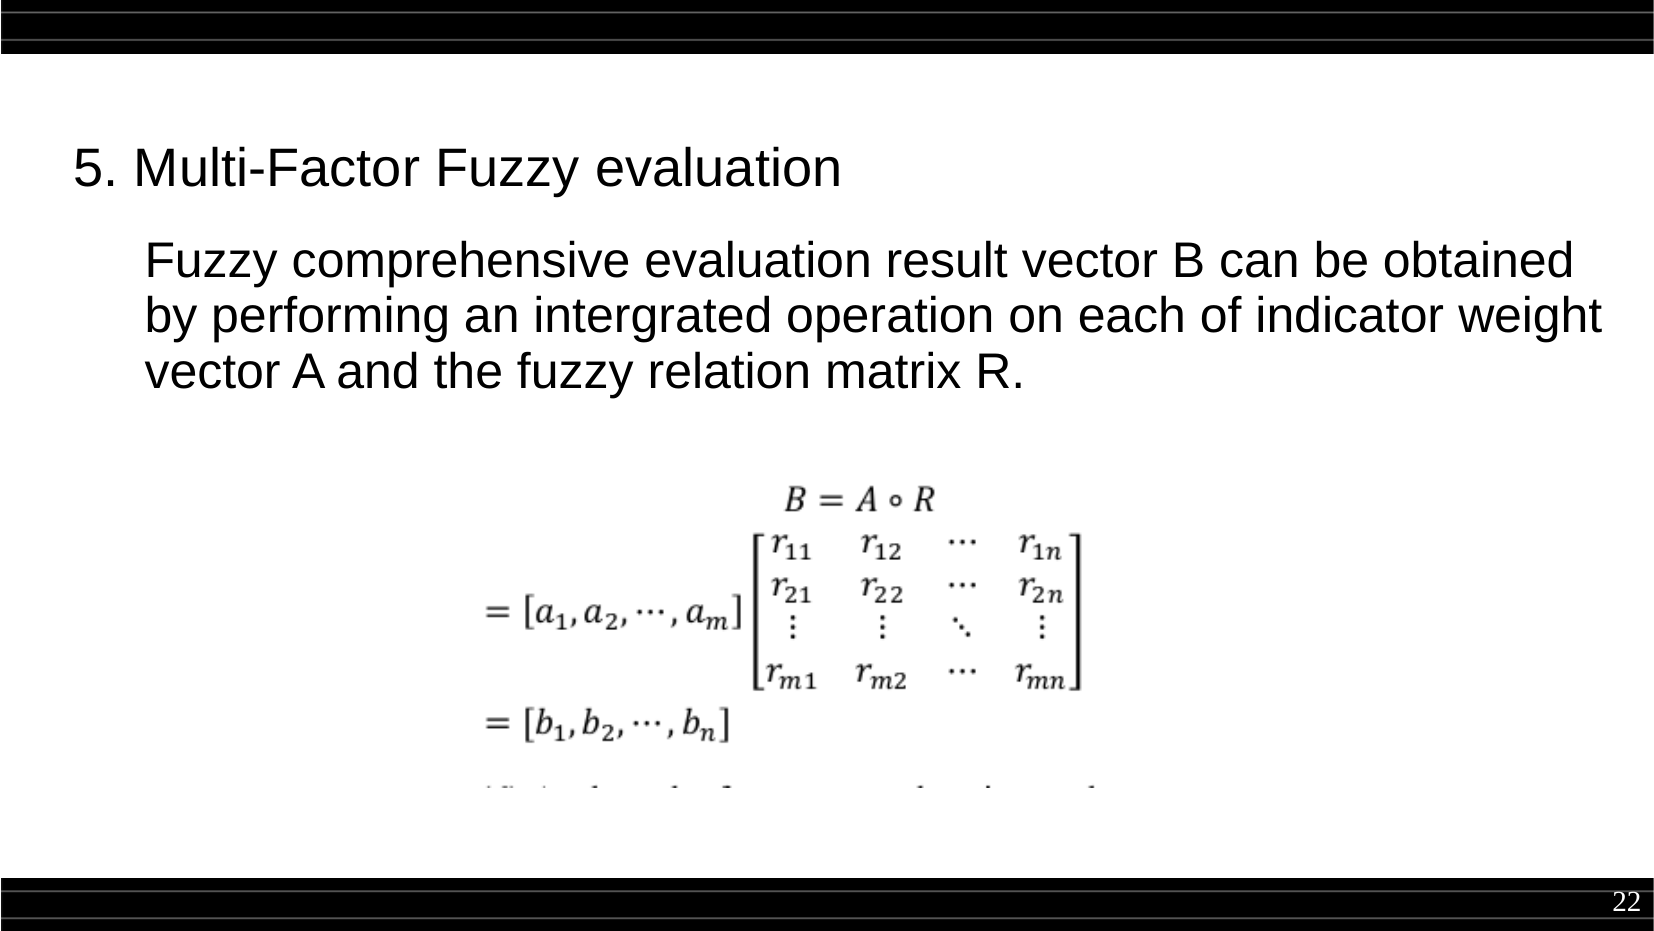

Multi-Factor Fuzzy evaluation
Fuzzy comprehensive evaluation result vector B can be obtained
by performing an intergrated operation on each of indicator weight
vector A and the fuzzy relation matrix R.